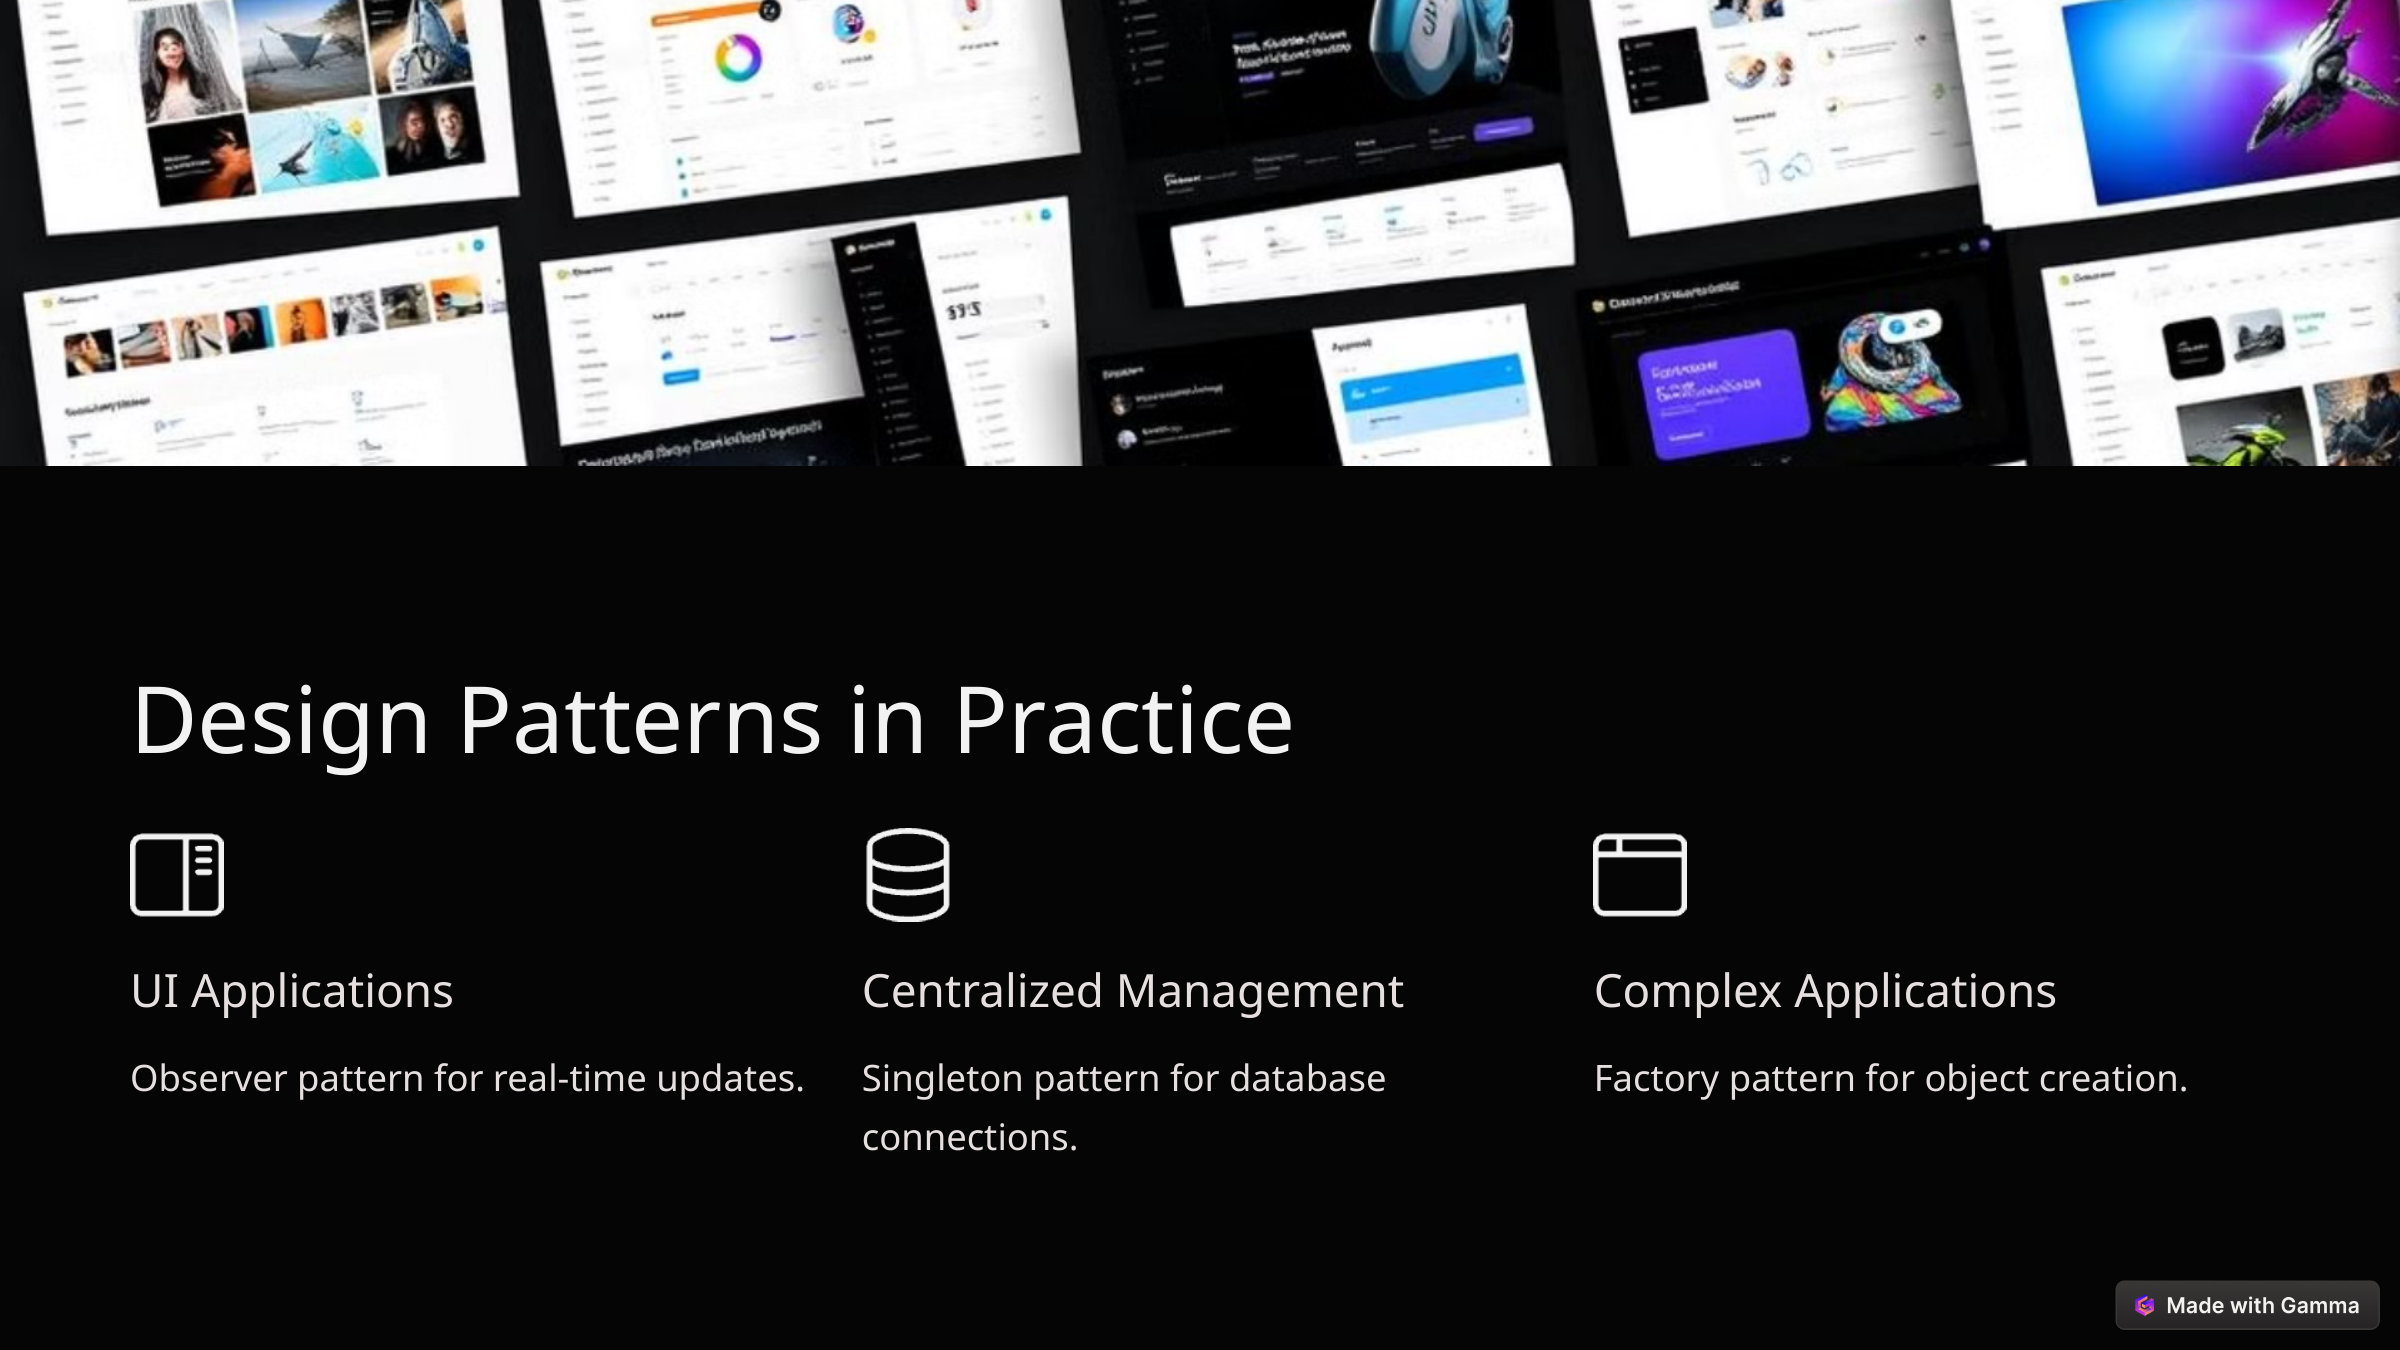

Design Patterns in Practice
UI Applications
Centralized Management
Complex Applications
Observer pattern for real-time updates.
Singleton pattern for database connections.
Factory pattern for object creation.